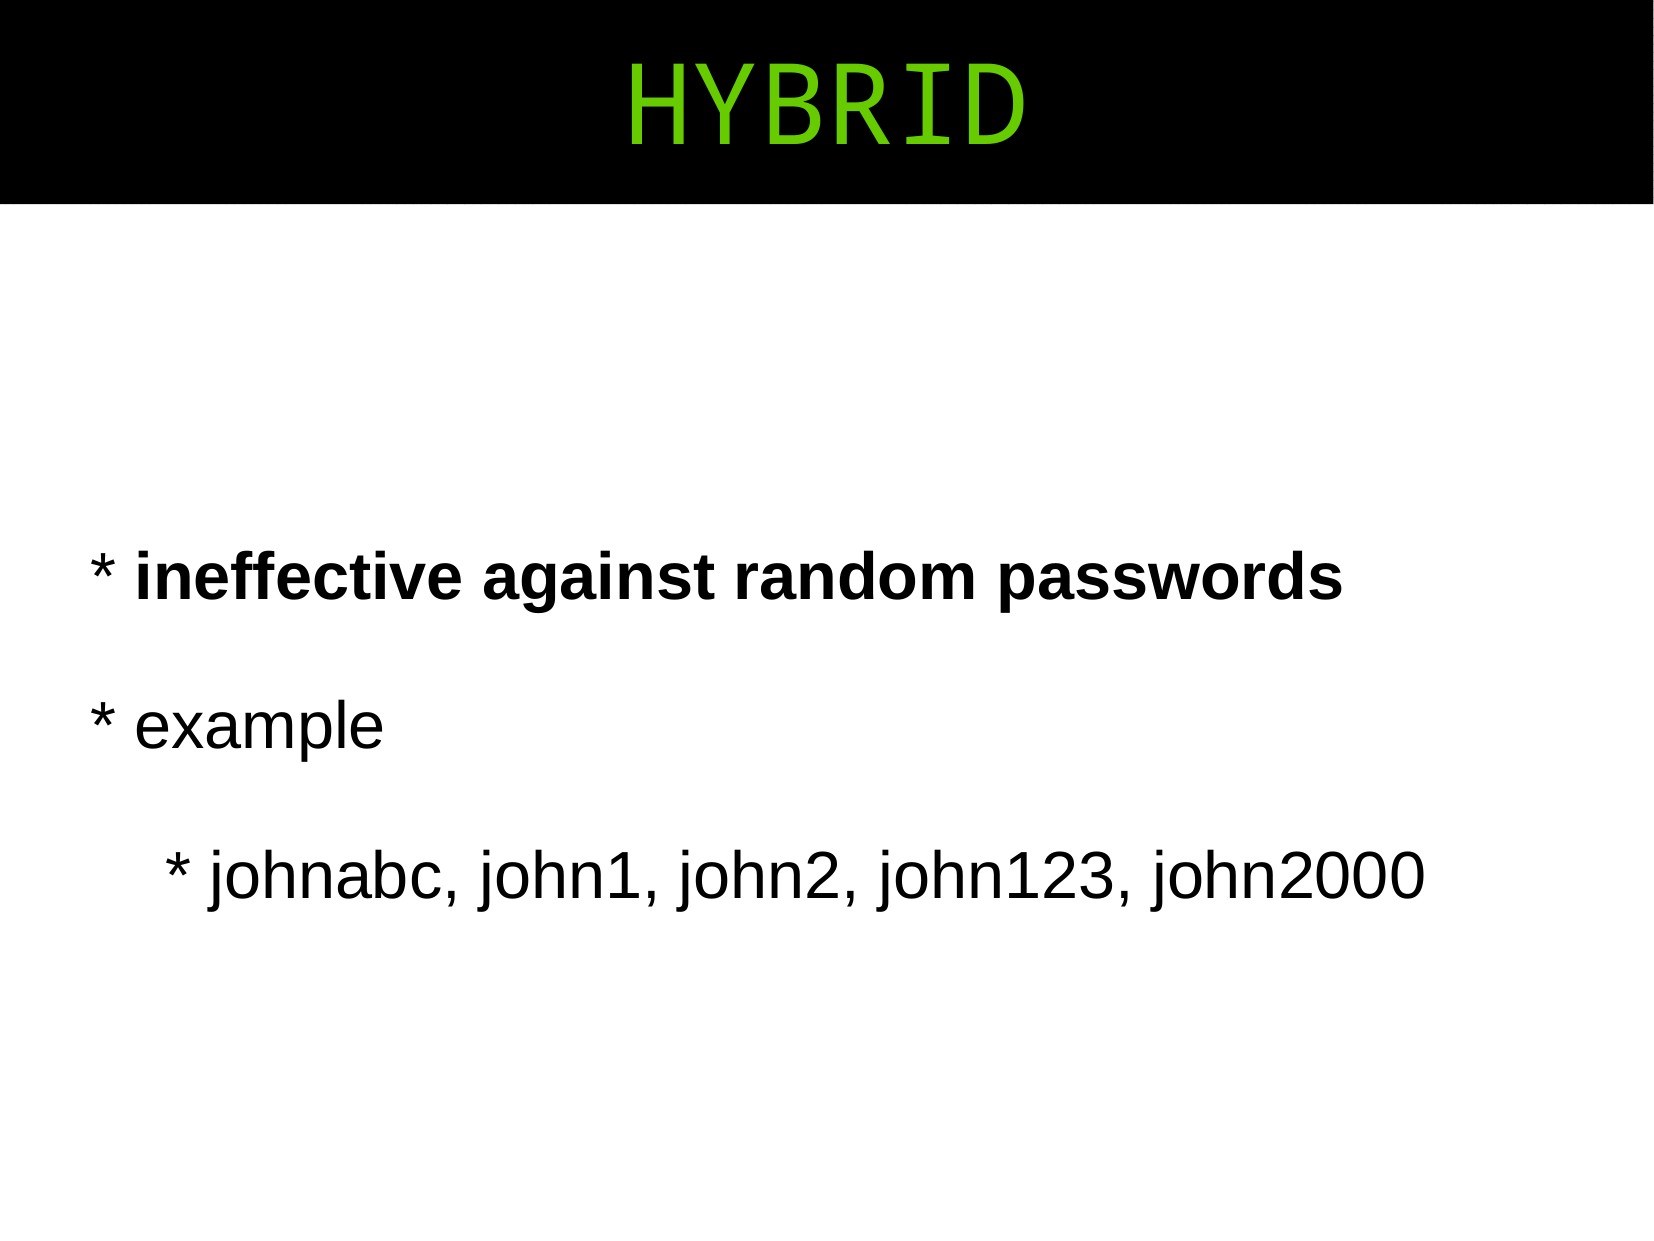

# HYBRID
* ineffective against random passwords
* example
	* johnabc, john1, john2, john123, john2000